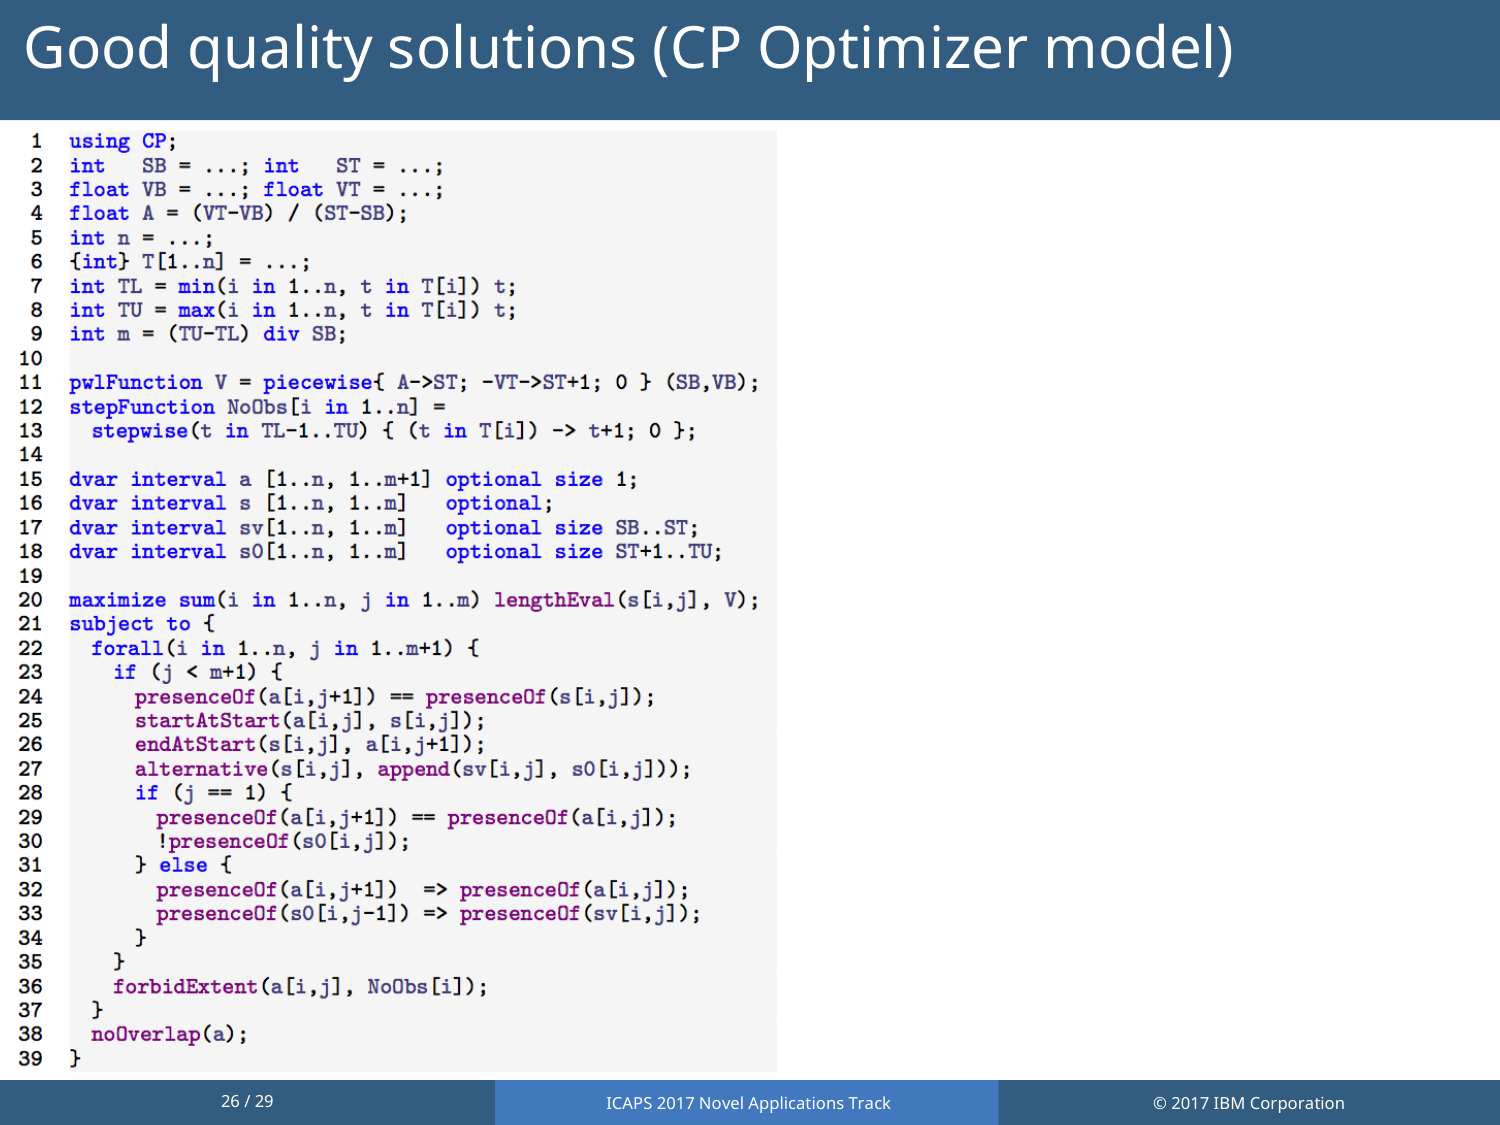

# Good quality solutions (CP Optimizer model)